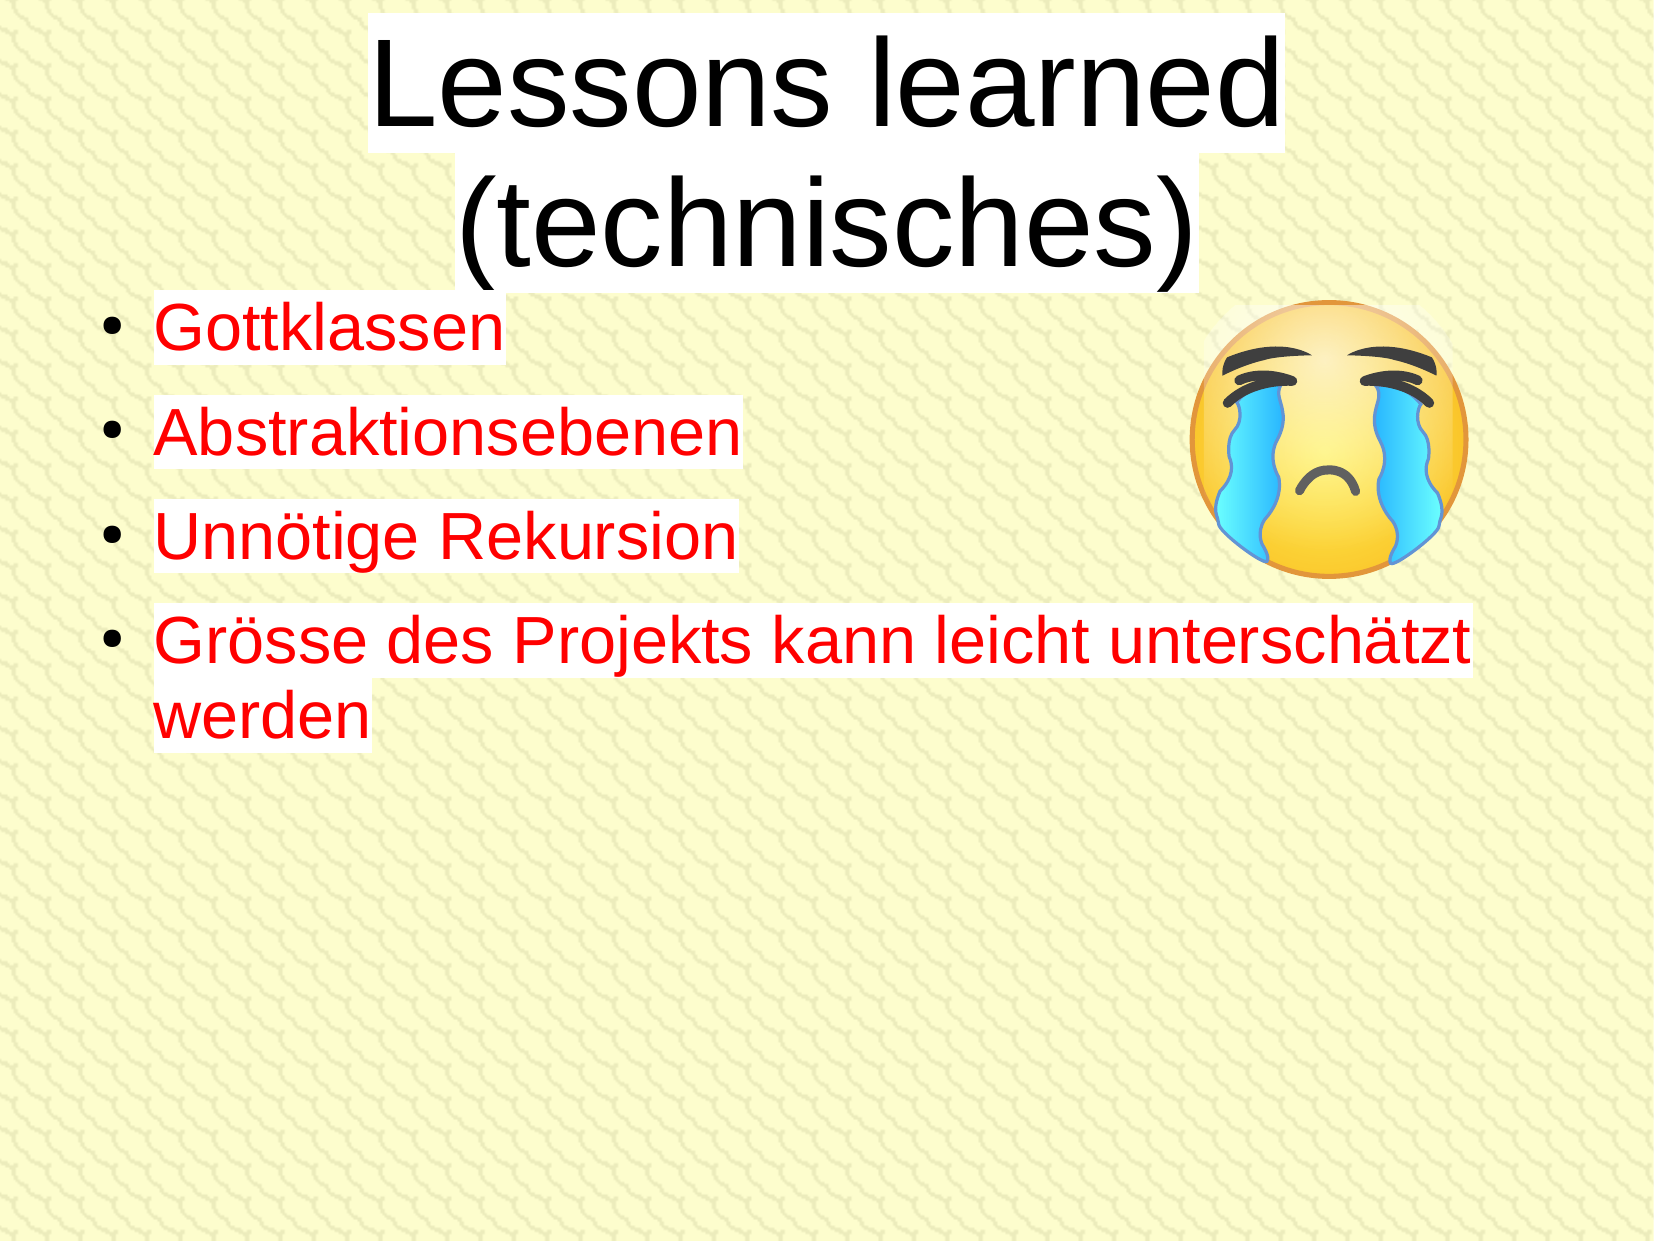

# Lessons learned (technisches)
Gottklassen
Abstraktionsebenen
Unnötige Rekursion
Grösse des Projekts kann leicht unterschätzt werden